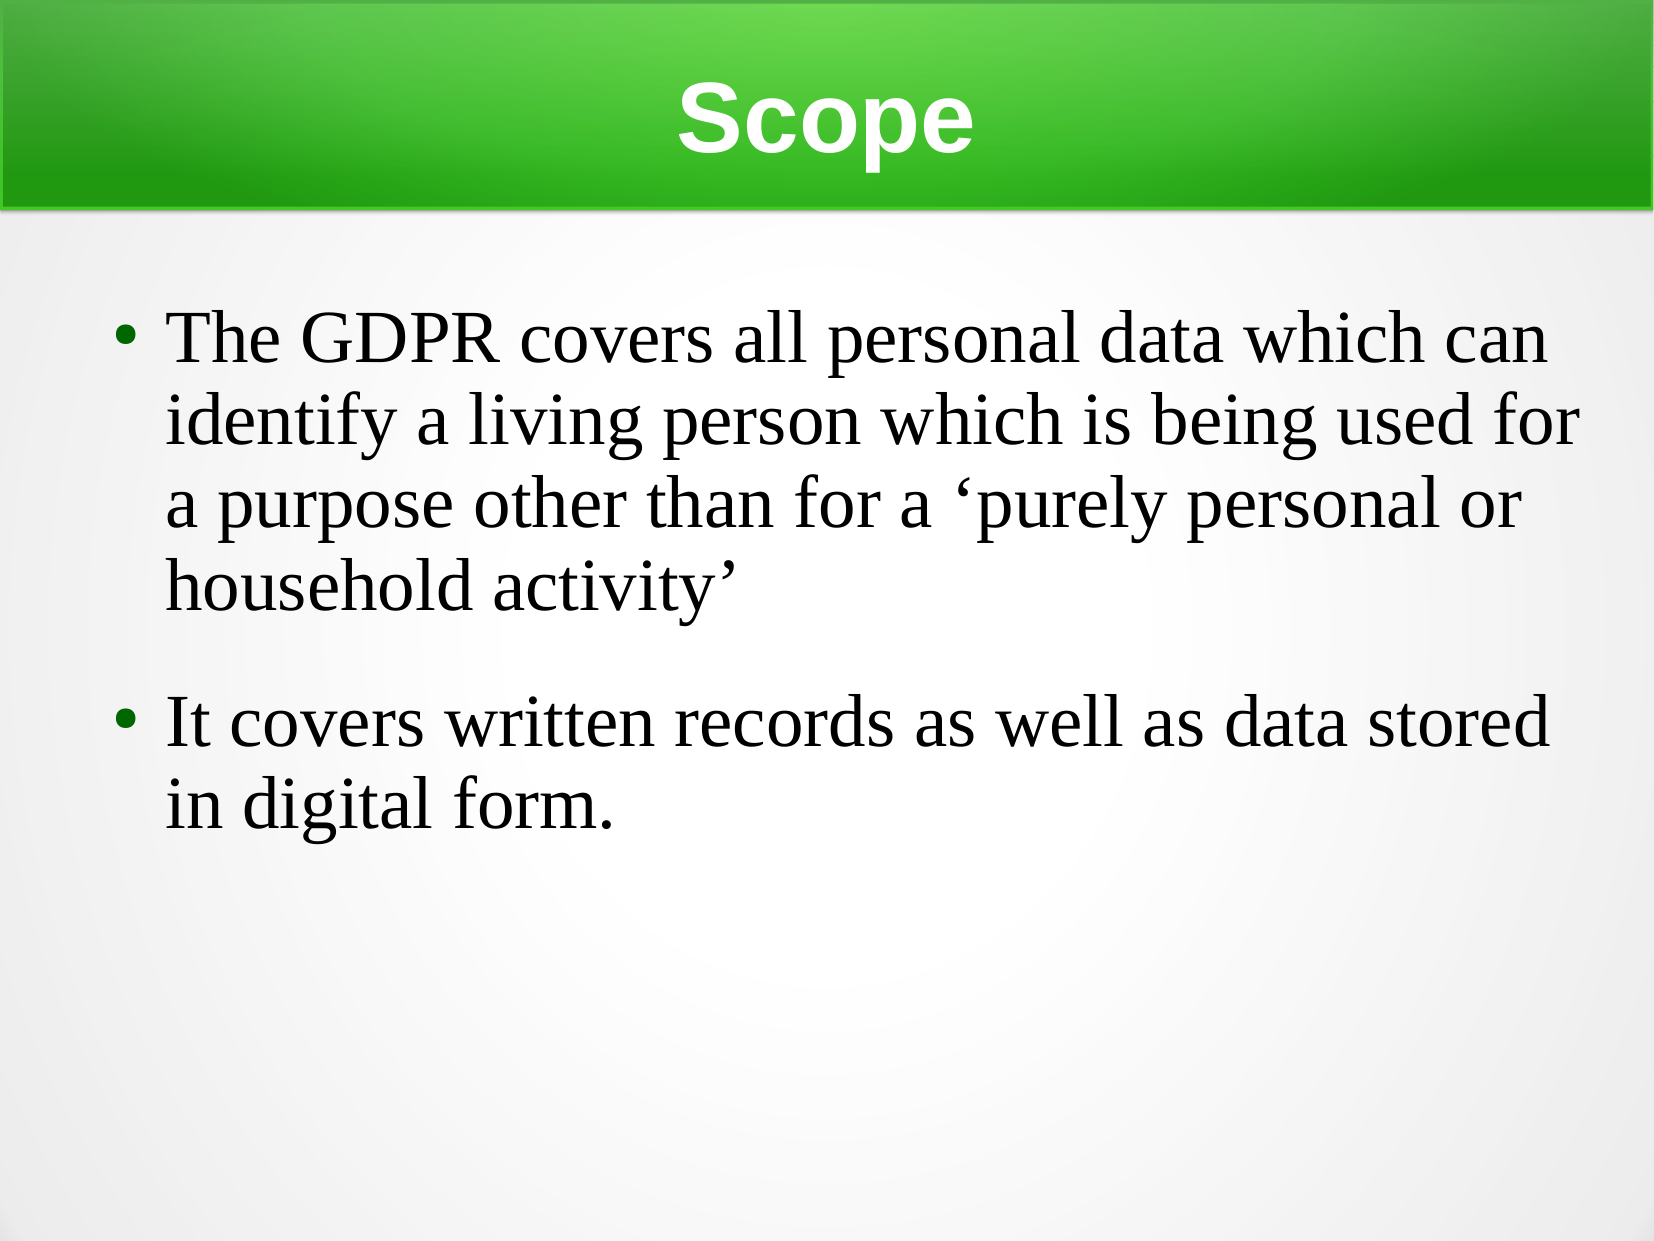

# Scope
The GDPR covers all personal data which can identify a living person which is being used for a purpose other than for a ‘purely personal or household activity’
It covers written records as well as data stored in digital form.